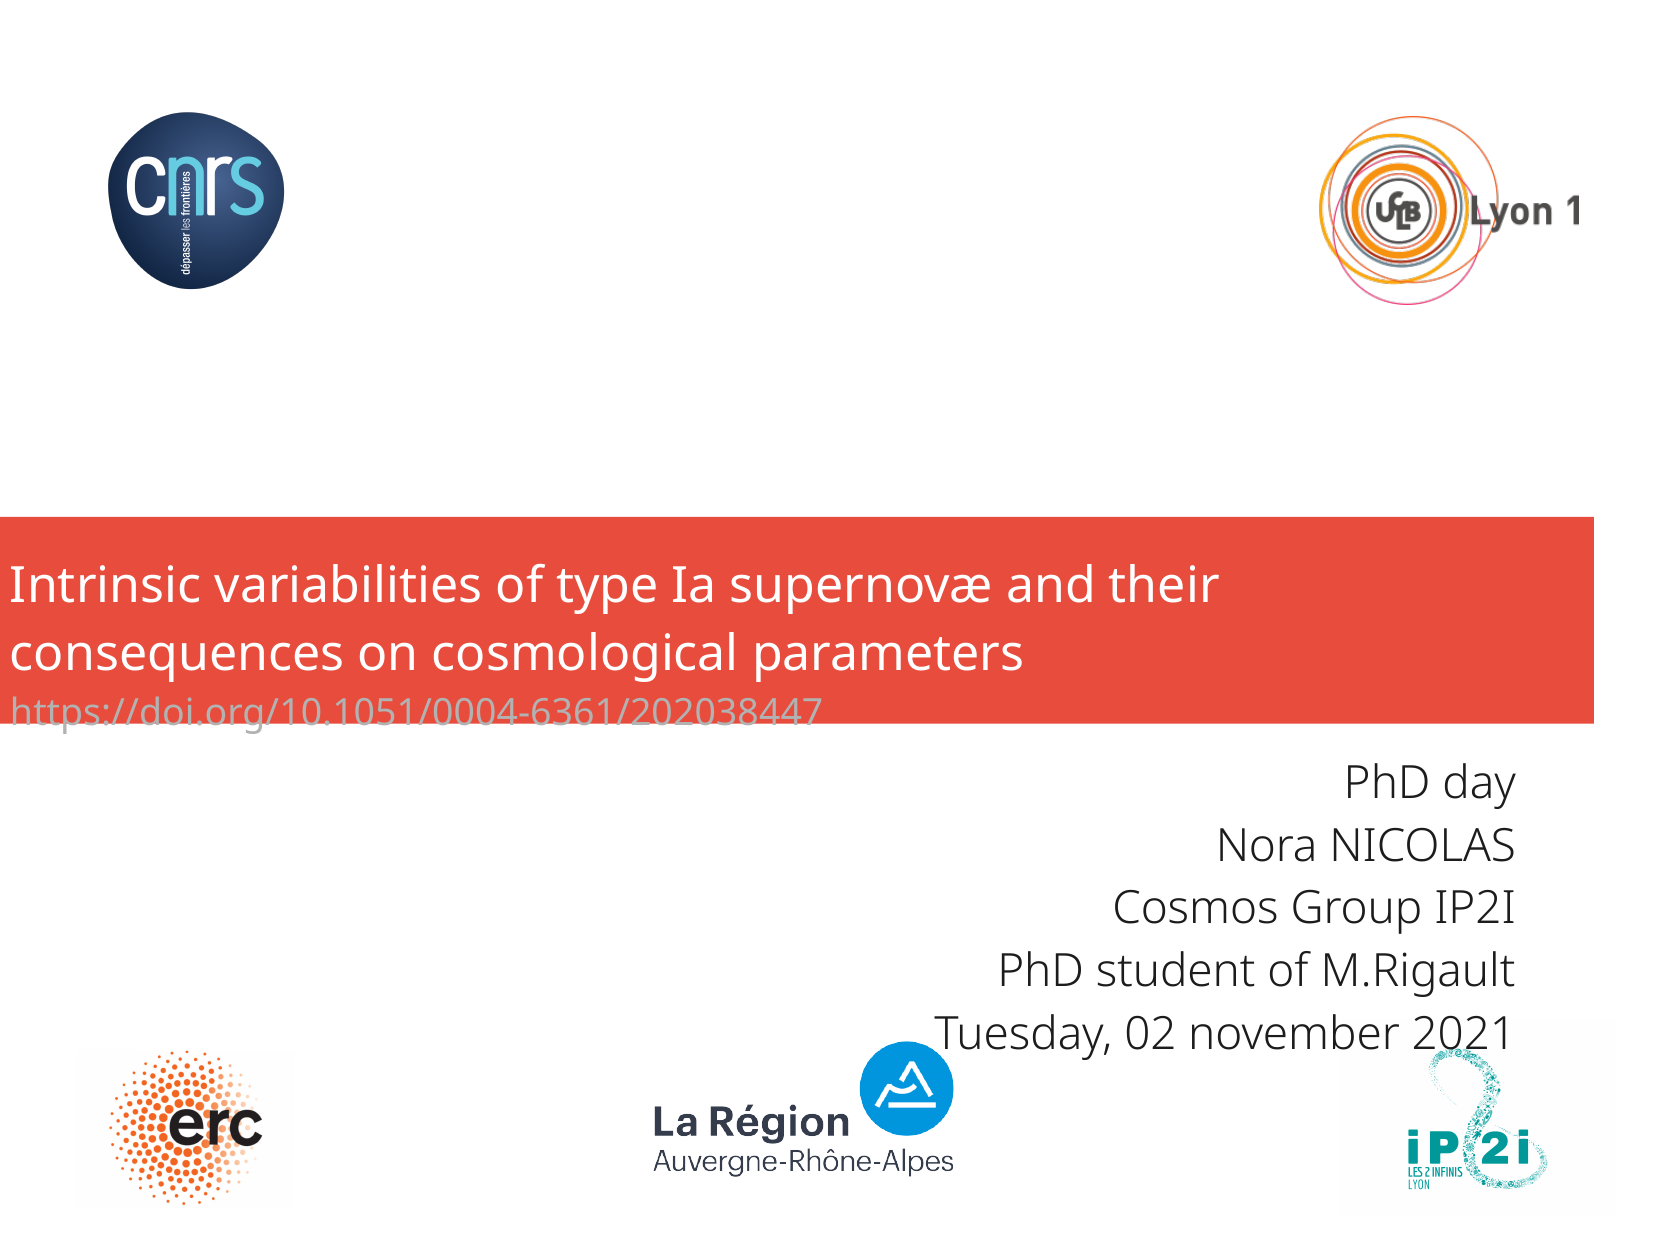

# Intrinsic variabilities of type Ia supernovæ and their consequences on cosmological parameters https://doi.org/10.1051/0004-6361/202038447
PhD day
Nora NICOLAS
Cosmos Group IP2I
PhD student of M.Rigault
Tuesday, 02 november 2021